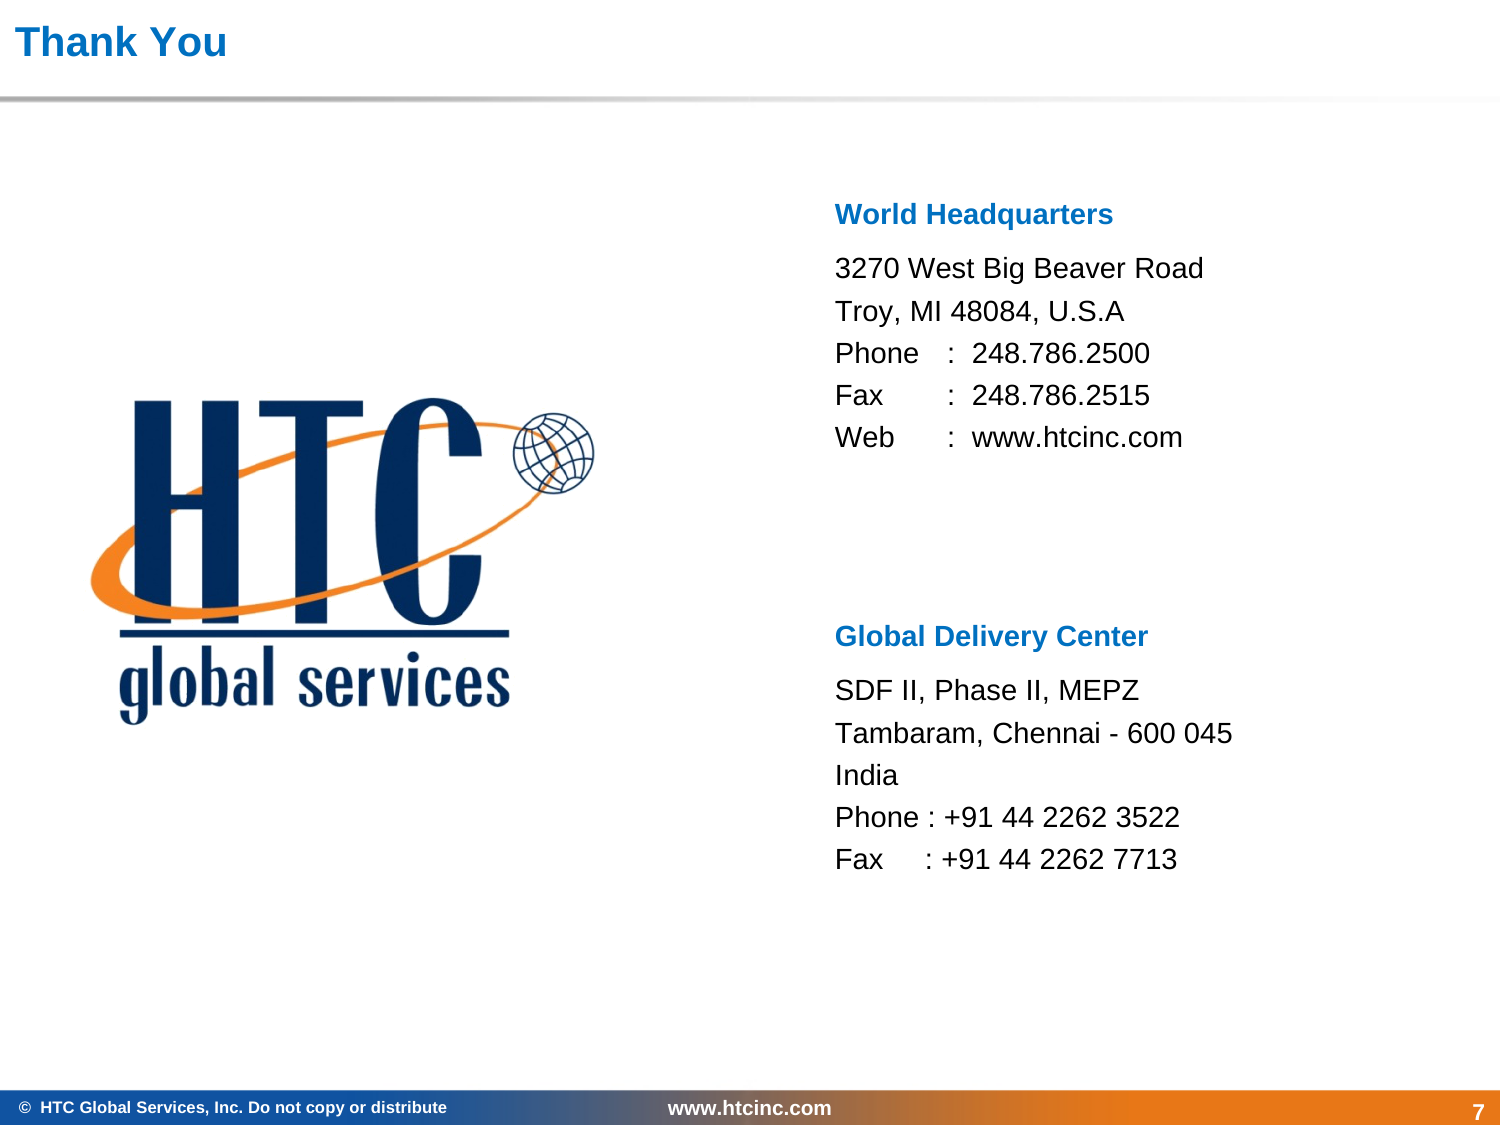

# Thank You
World Headquarters
3270 West Big Beaver Road
Troy, MI 48084, U.S.A
Phone	: 248.786.2500
Fax	: 248.786.2515
Web	: www.htcinc.com
Global Delivery Center
SDF II, Phase II, MEPZ
Tambaram, Chennai - 600 045
India
Phone : +91 44 2262 3522
Fax : +91 44 2262 7713